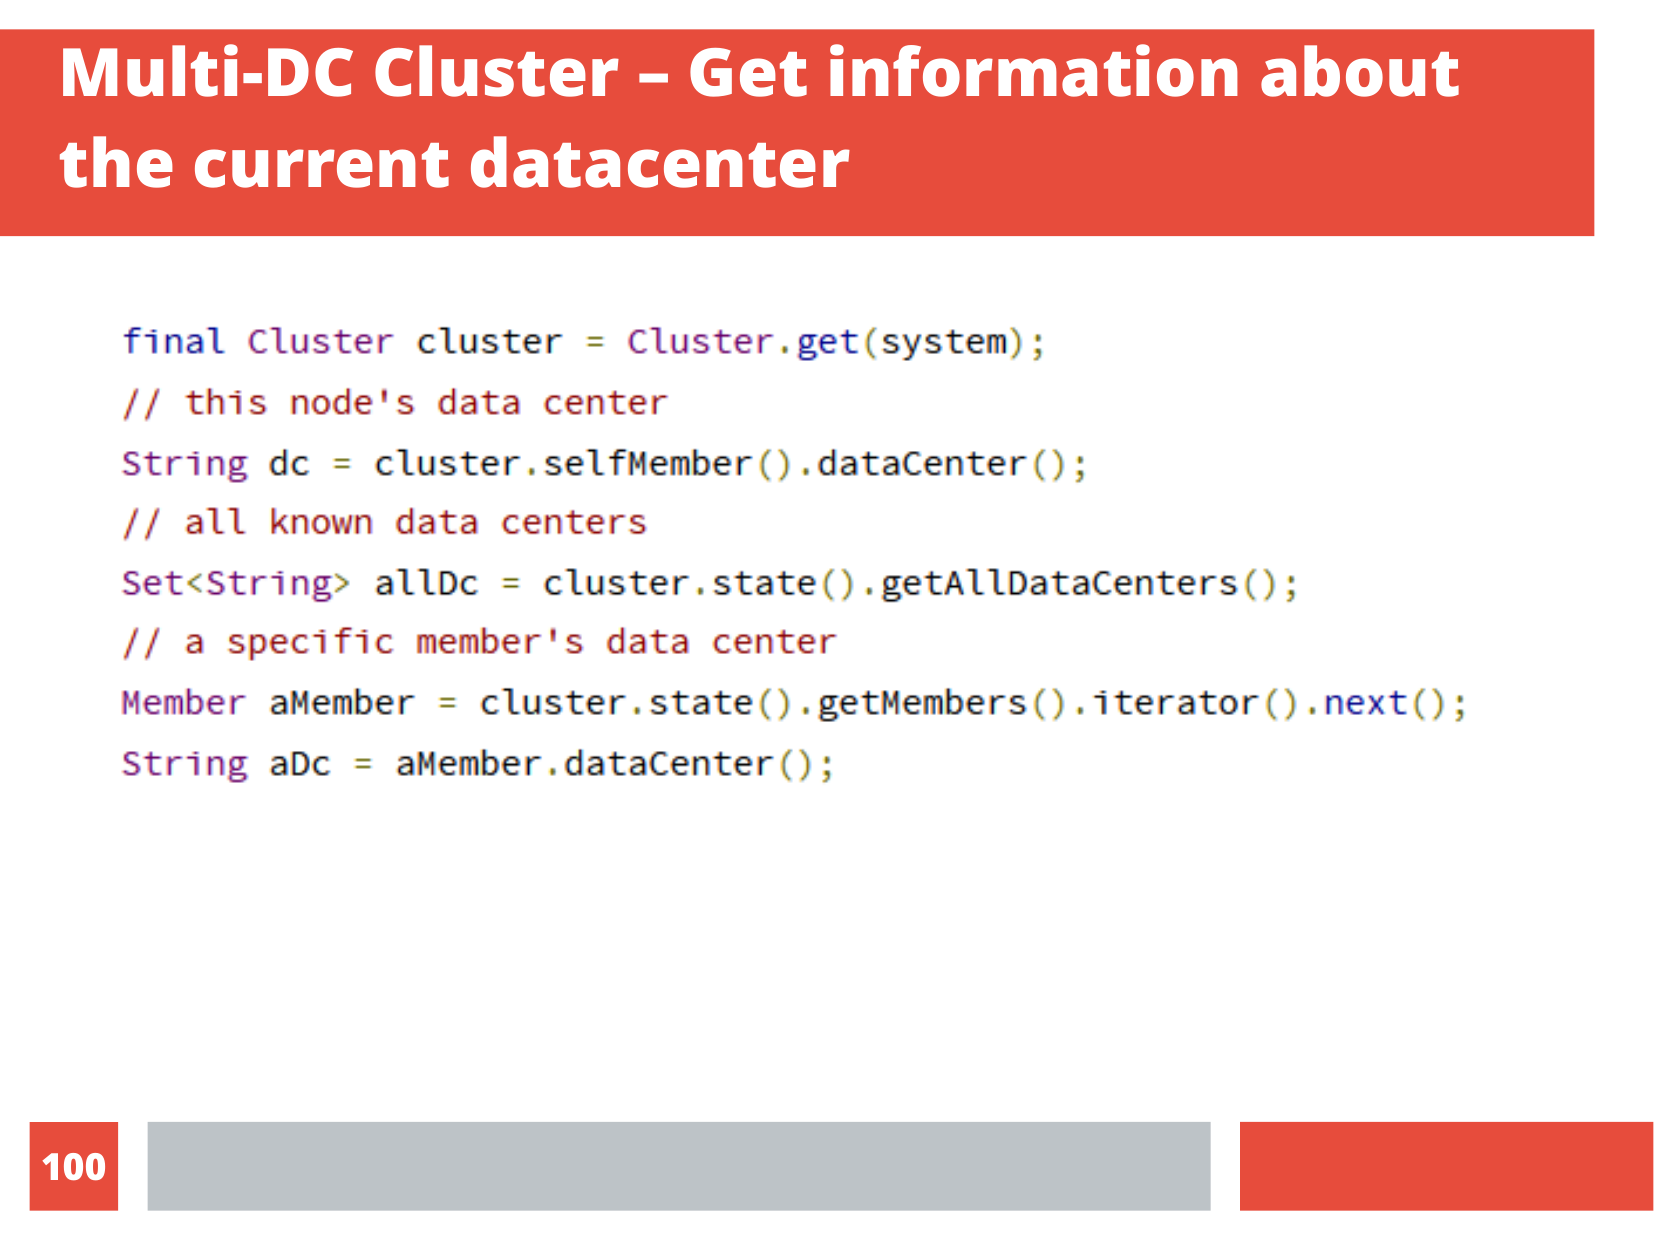

# Multi-DC Cluster – Get information about the current datacenter
100